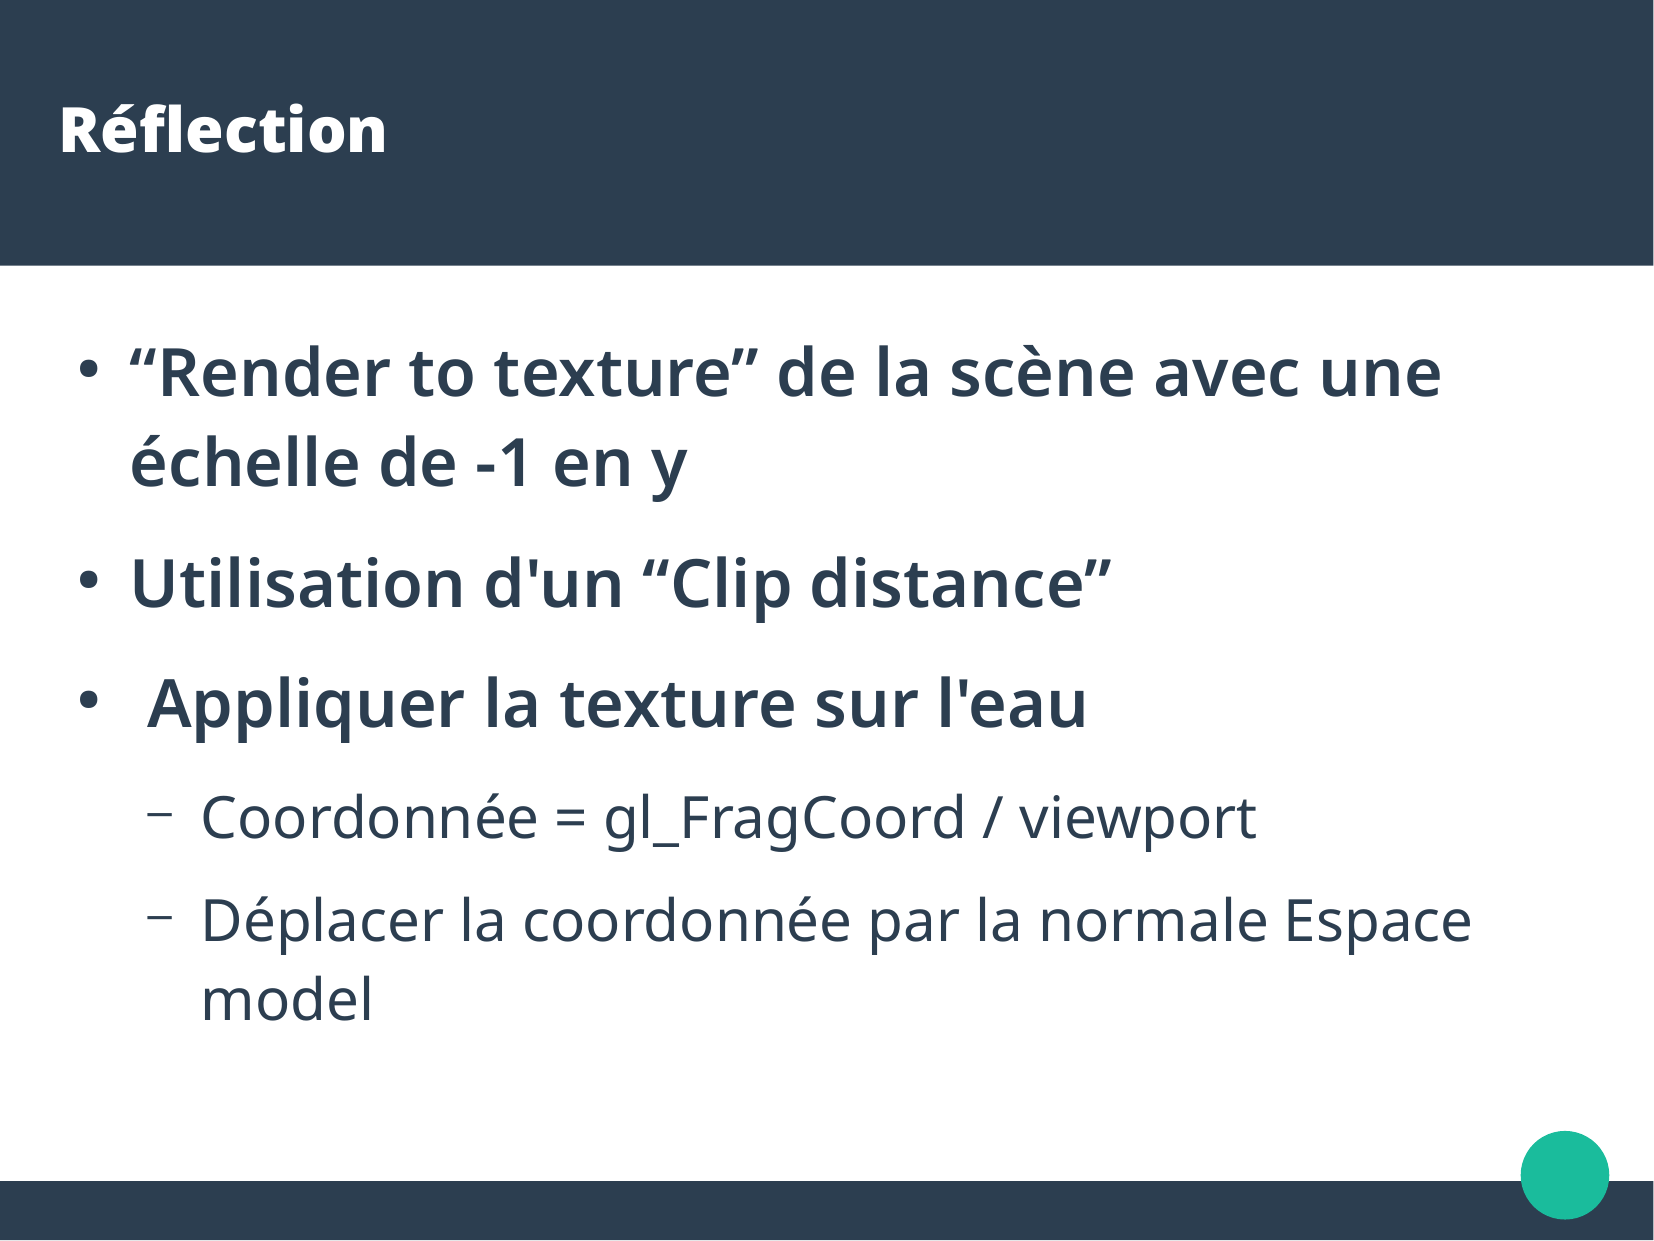

# Réflection
“Render to texture” de la scène avec une échelle de -1 en y
Utilisation d'un “Clip distance”
 Appliquer la texture sur l'eau
Coordonnée = gl_FragCoord / viewport
Déplacer la coordonnée par la normale Espace model